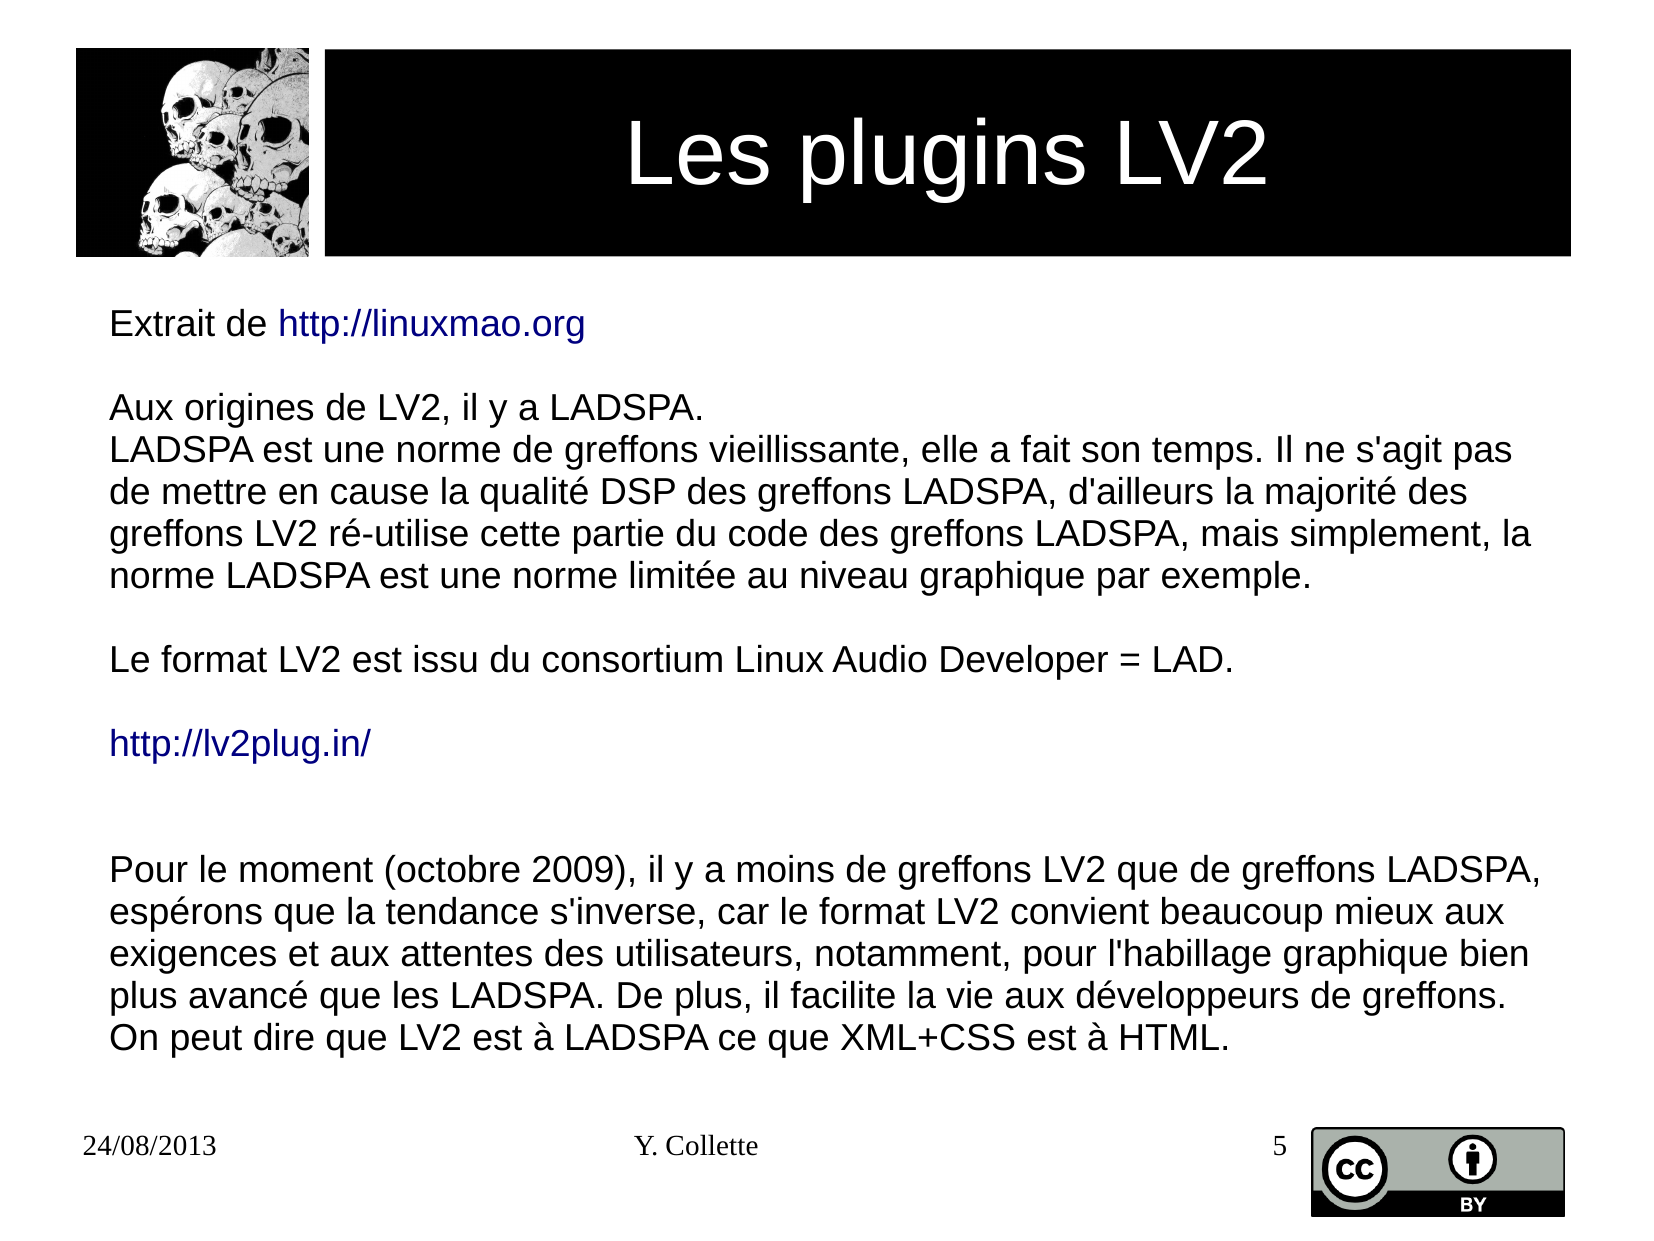

# Les plugins LV2
Extrait de http://linuxmao.org
Aux origines de LV2, il y a LADSPA.
LADSPA est une norme de greffons vieillissante, elle a fait son temps. Il ne s'agit pas de mettre en cause la qualité DSP des greffons LADSPA, d'ailleurs la majorité des greffons LV2 ré-utilise cette partie du code des greffons LADSPA, mais simplement, la norme LADSPA est une norme limitée au niveau graphique par exemple.
Le format LV2 est issu du consortium Linux Audio Developer = LAD.
http://lv2plug.in/
Pour le moment (octobre 2009), il y a moins de greffons LV2 que de greffons LADSPA, espérons que la tendance s'inverse, car le format LV2 convient beaucoup mieux aux exigences et aux attentes des utilisateurs, notamment, pour l'habillage graphique bien plus avancé que les LADSPA. De plus, il facilite la vie aux développeurs de greffons.
On peut dire que LV2 est à LADSPA ce que XML+CSS est à HTML.
Y. Collette
5